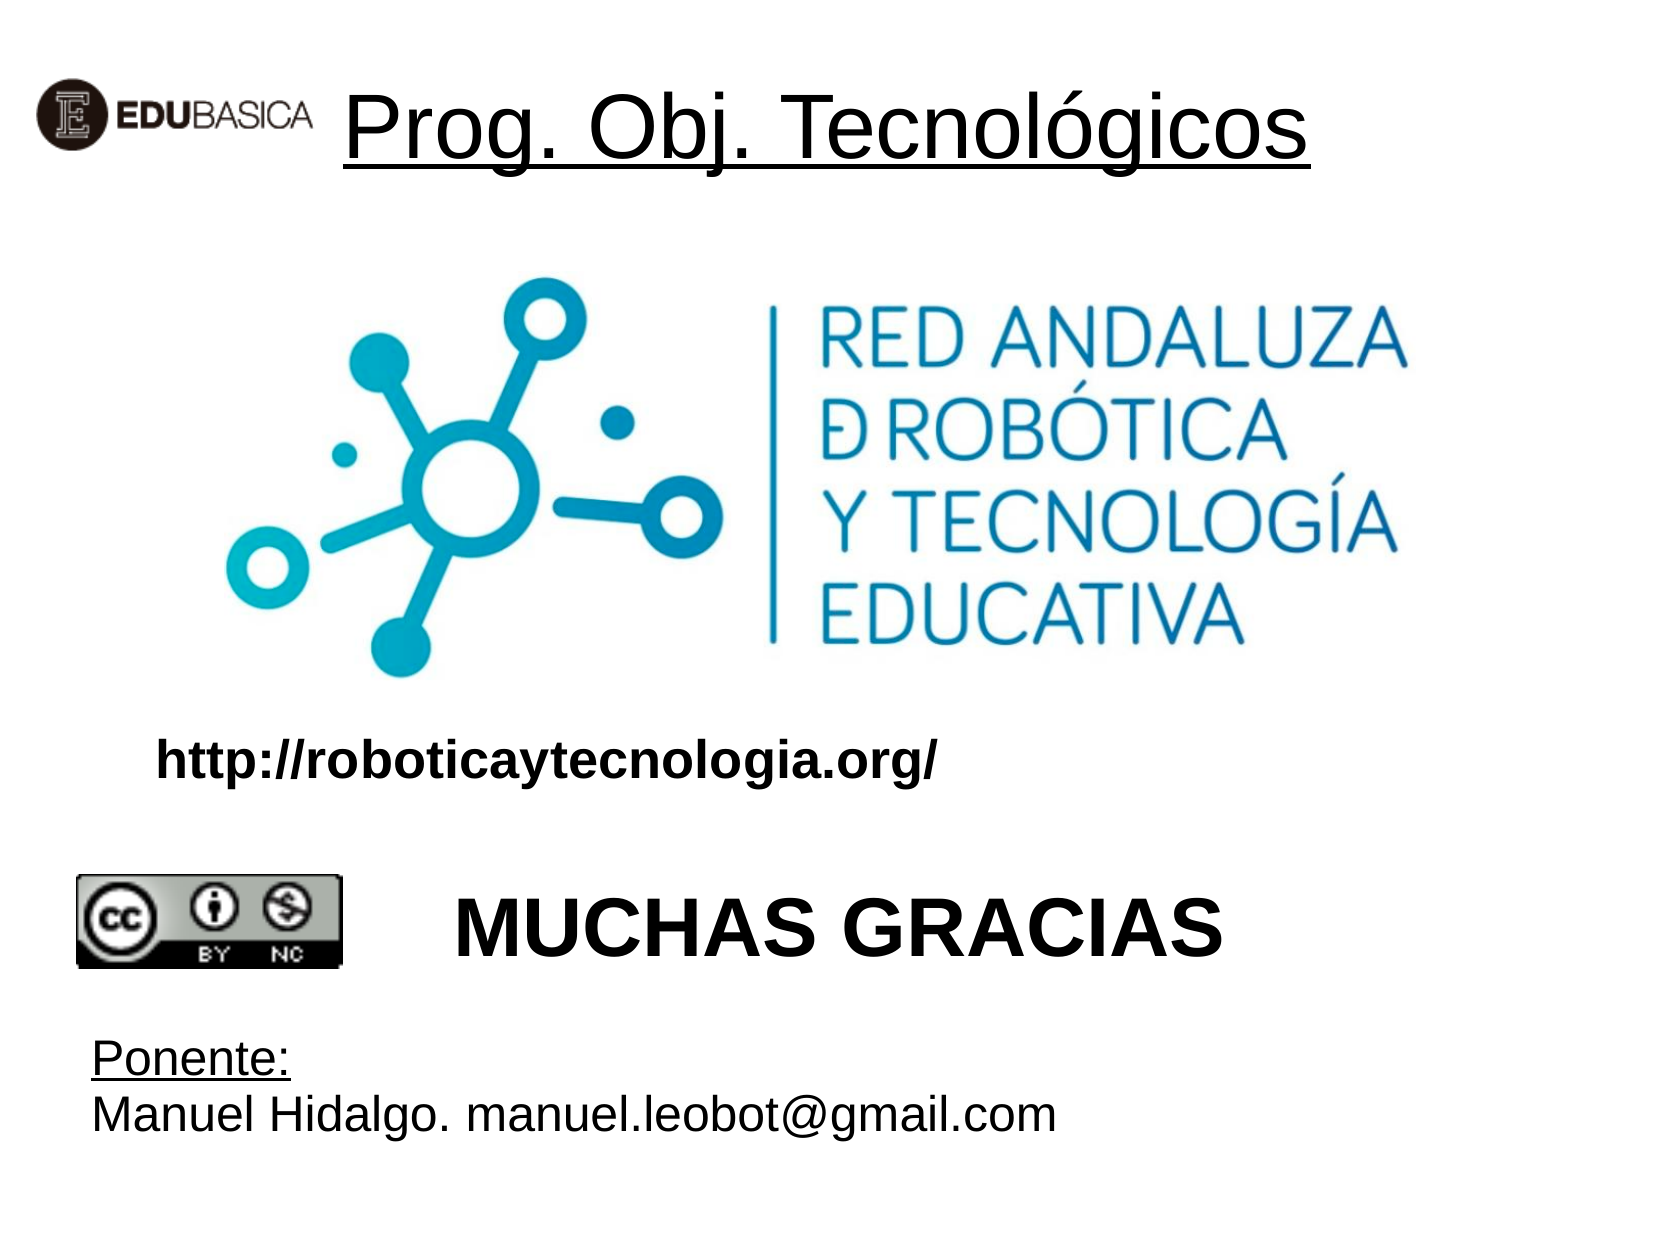

# Prog. Obj. Tecnológicos
http://roboticaytecnologia.org/
 MUCHAS GRACIAS
Ponente:
Manuel Hidalgo. manuel.leobot@gmail.com